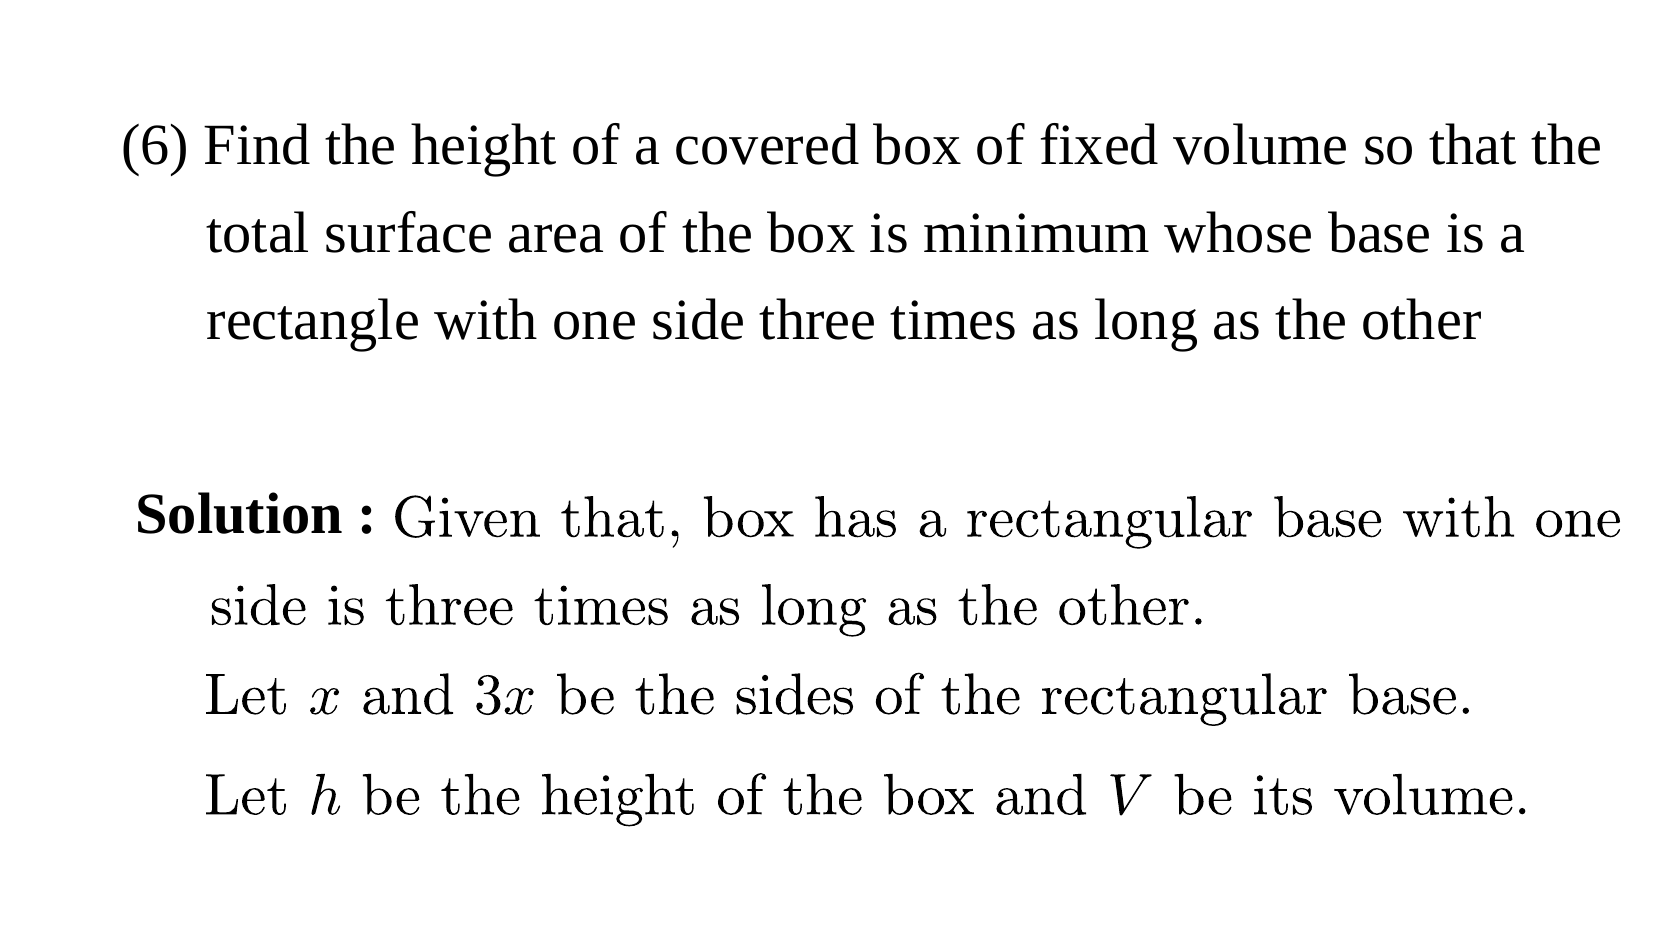

# (6) Find the height of a covered box of fixed volume so that the total surface area of the box is minimum whose base is a rectangle with one side three times as long as the other Solution :